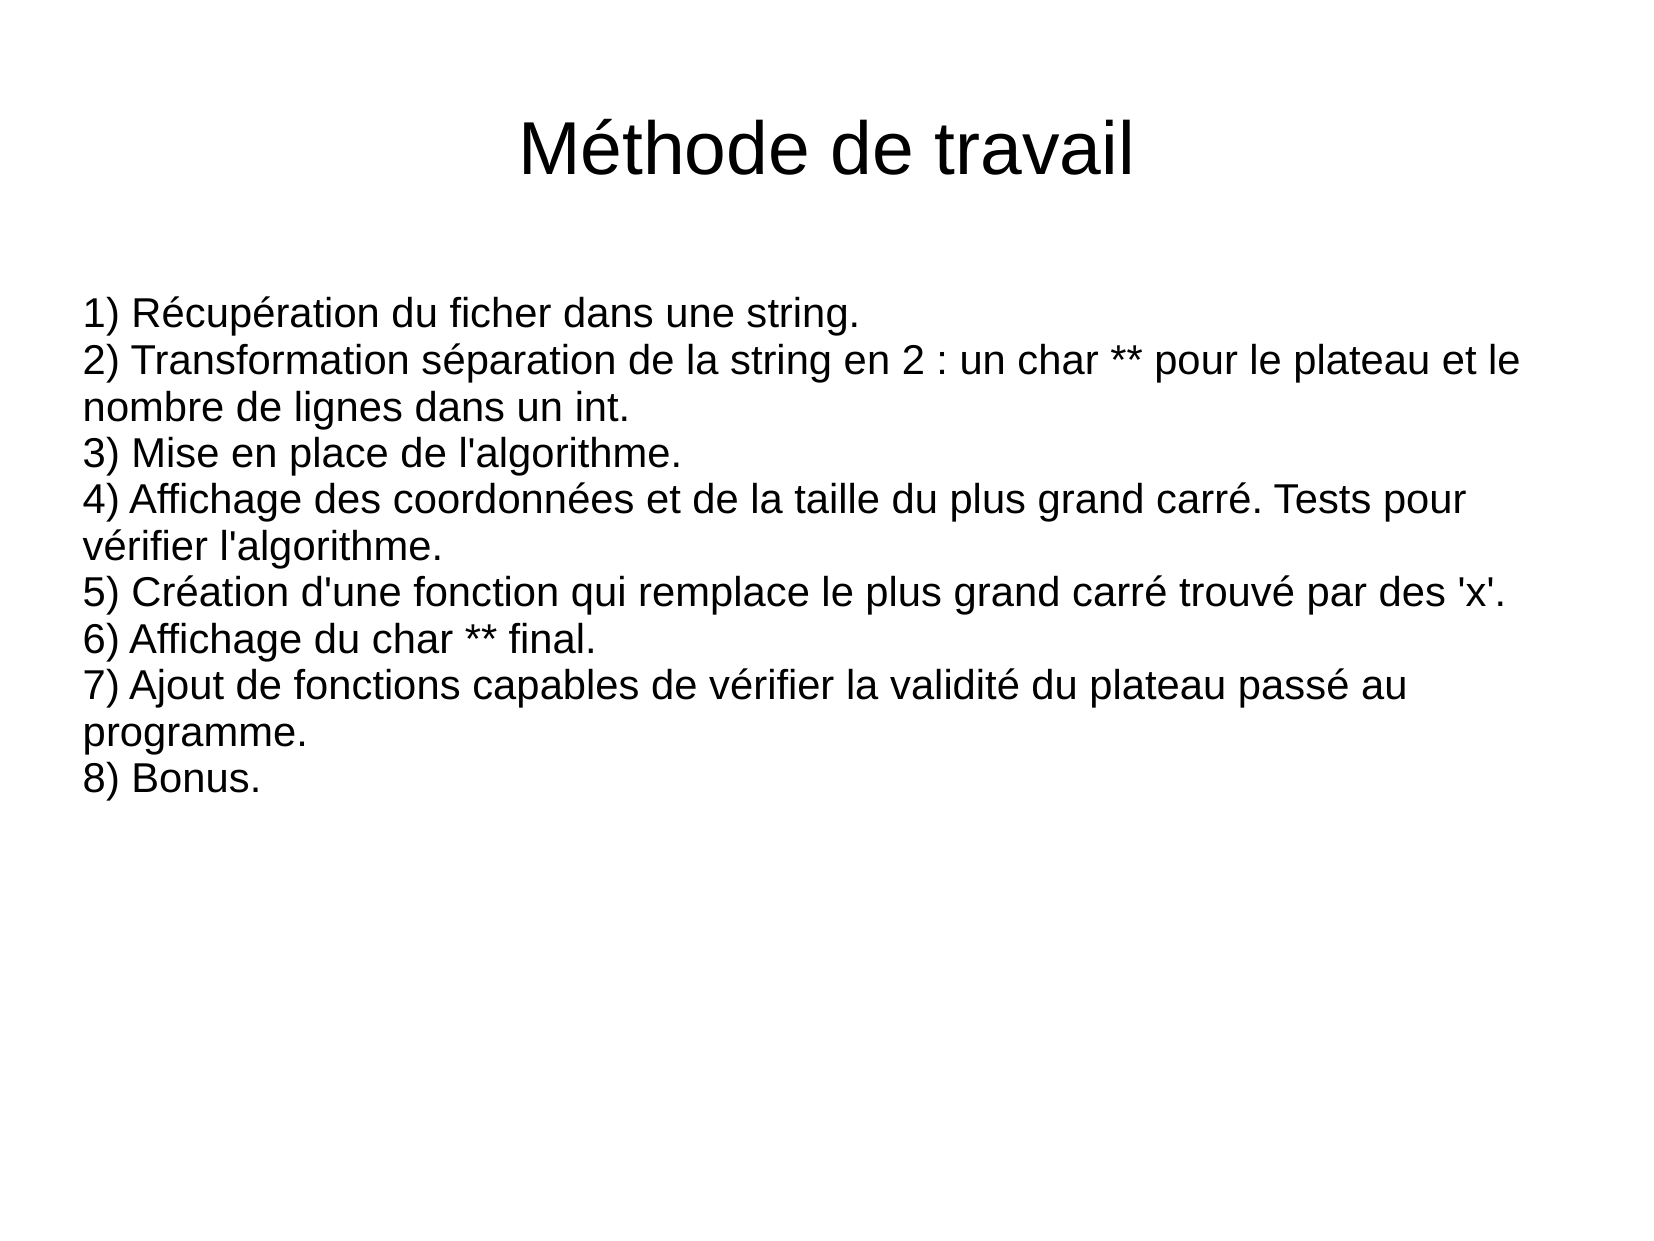

# Méthode de travail
1) Récupération du ficher dans une string.
2) Transformation séparation de la string en 2 : un char ** pour le plateau et le nombre de lignes dans un int.
3) Mise en place de l'algorithme.
4) Affichage des coordonnées et de la taille du plus grand carré. Tests pour vérifier l'algorithme.
5) Création d'une fonction qui remplace le plus grand carré trouvé par des 'x'.
6) Affichage du char ** final.
7) Ajout de fonctions capables de vérifier la validité du plateau passé au programme.
8) Bonus.